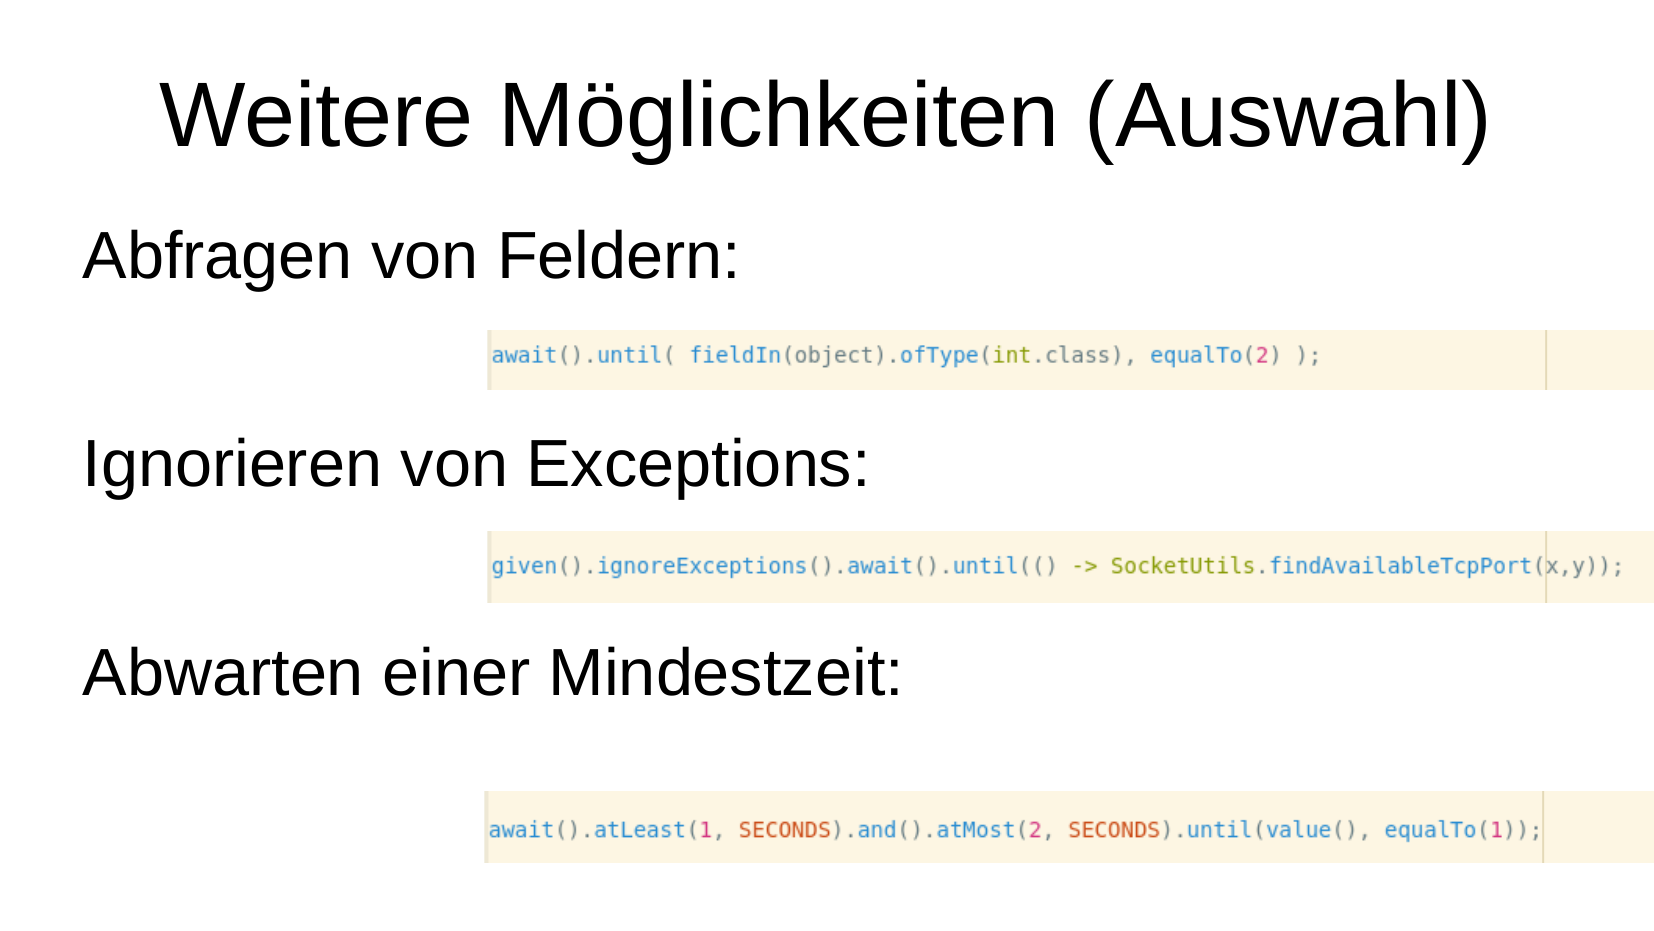

# Weitere Möglichkeiten (Auswahl)
Abfragen von Feldern:
Ignorieren von Exceptions:
Abwarten einer Mindestzeit: